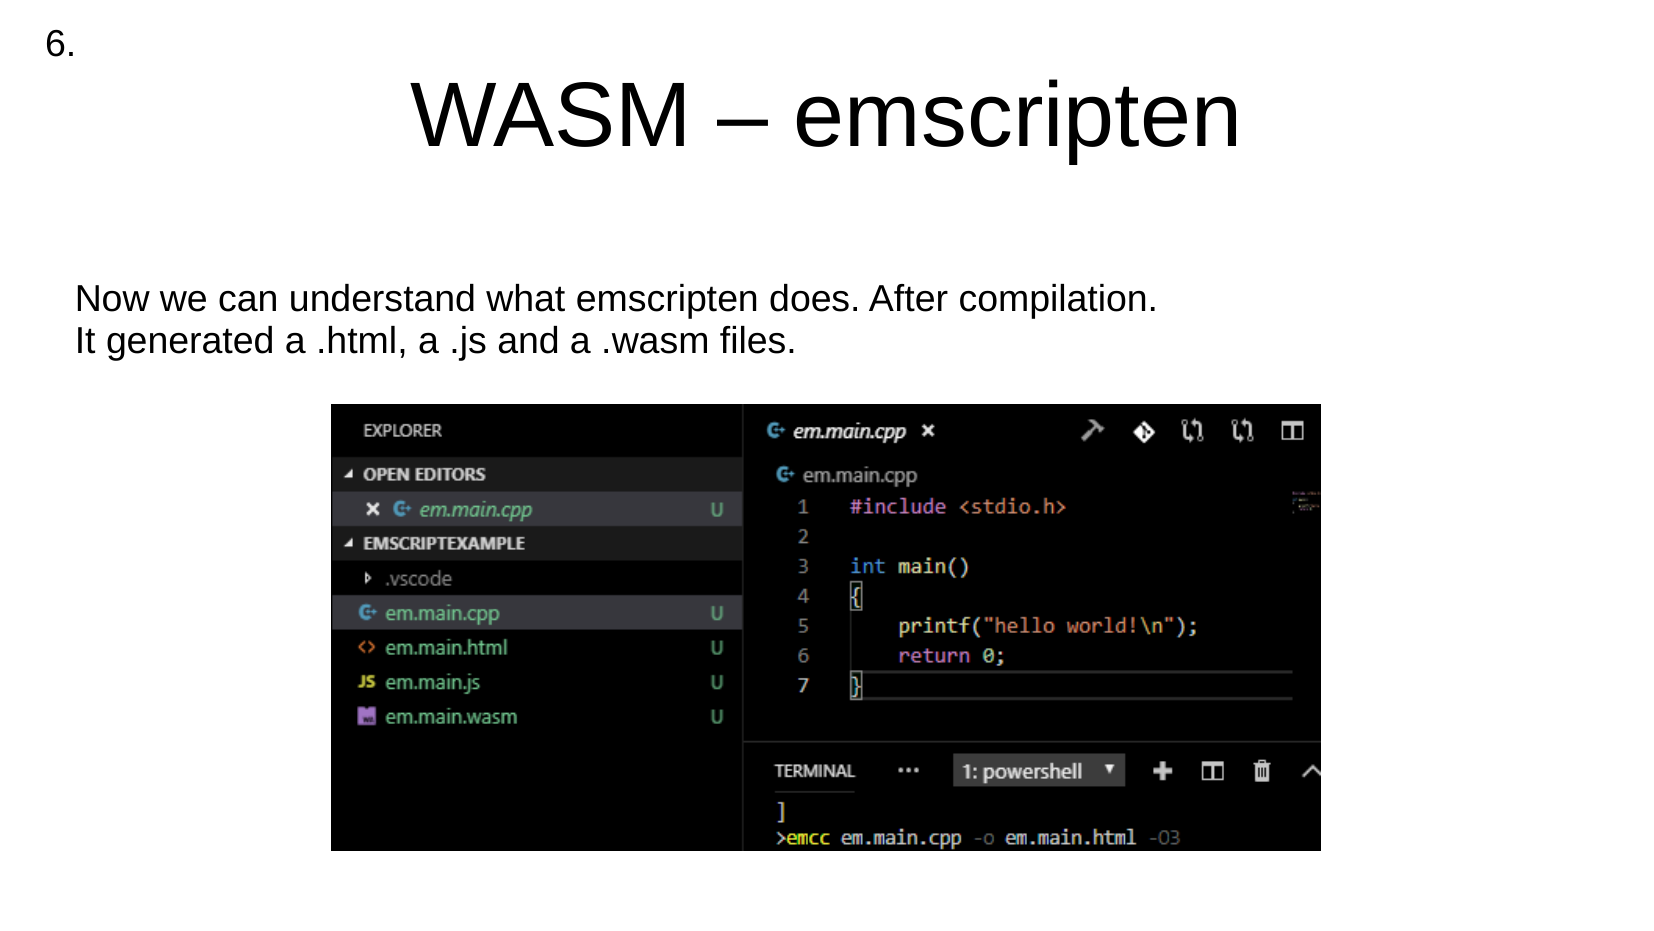

6.
# WASM – emscripten
Now we can understand what emscripten does. After compilation.
It generated a .html, a .js and a .wasm files.